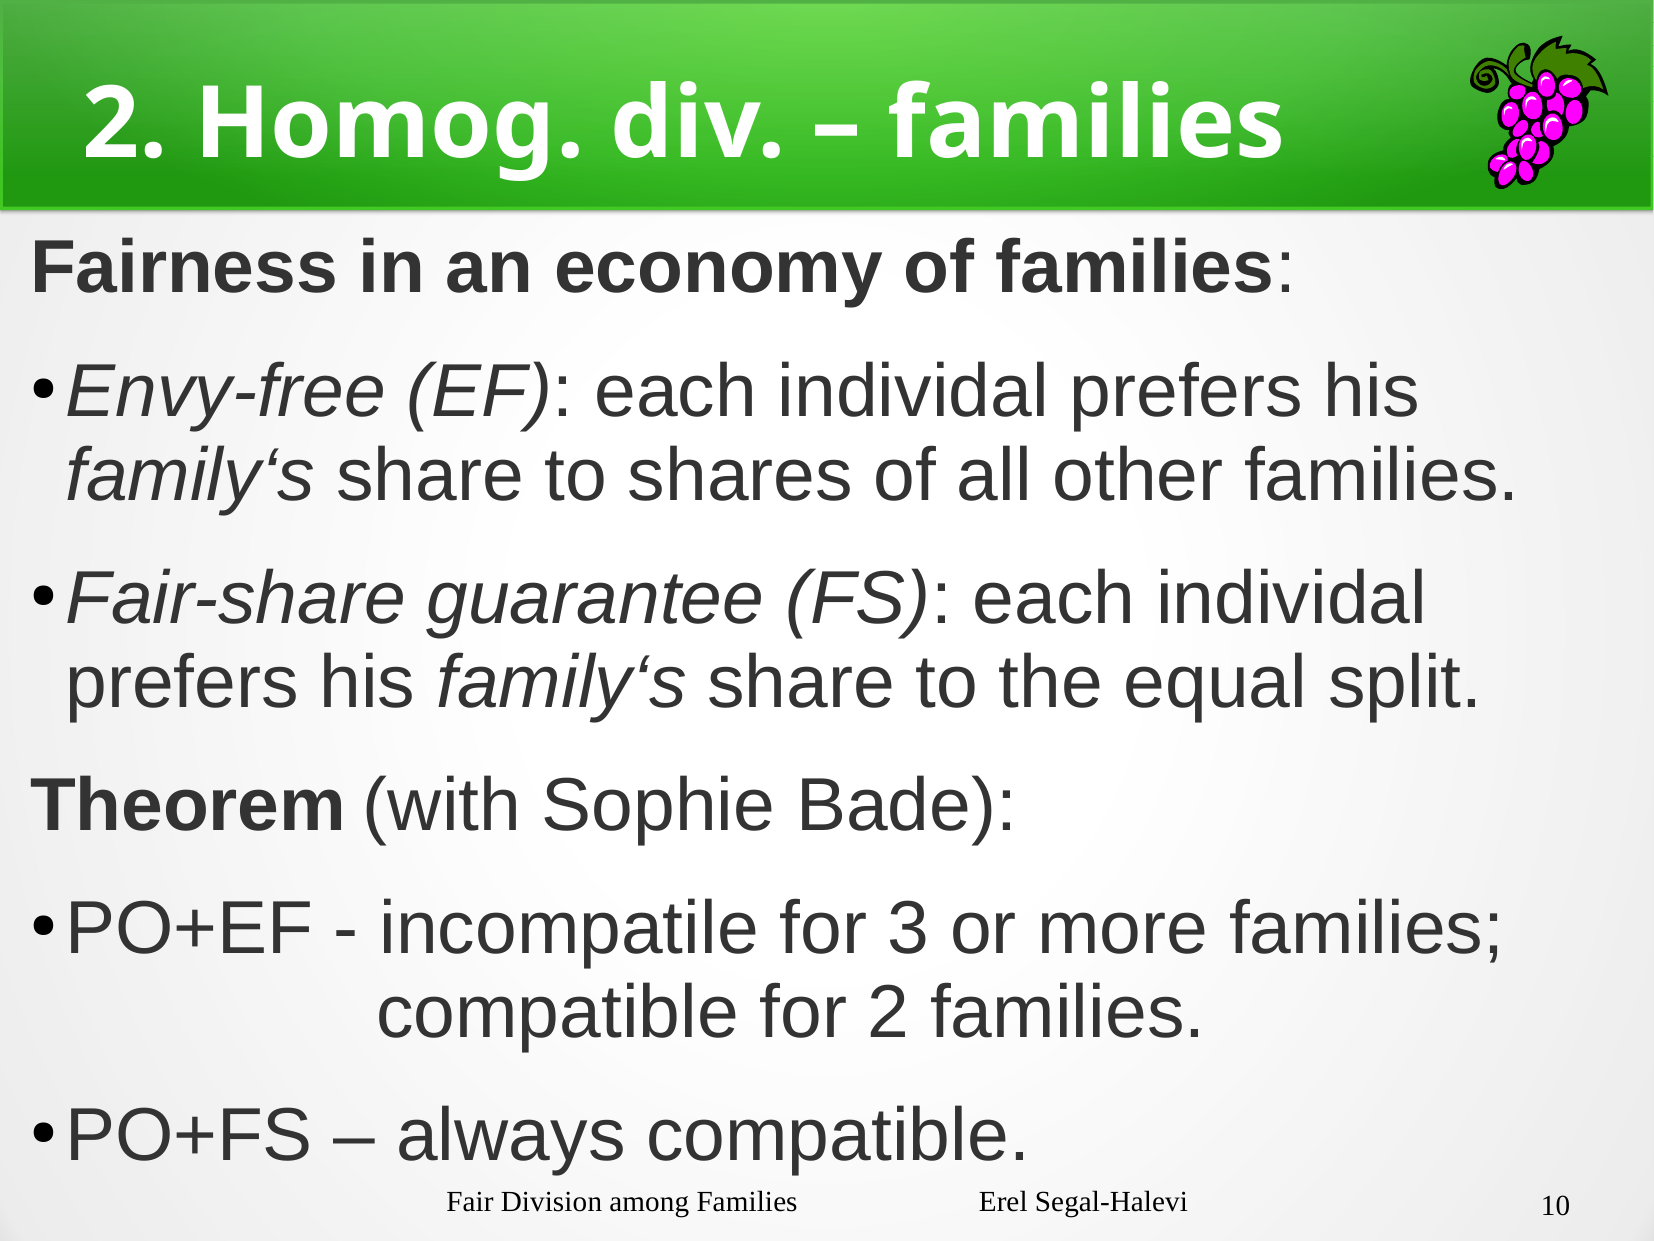

2. Homog. div. – families
# Fairness in an economy of families:
Envy-free (EF): each individal prefers his family‘s share to shares of all other families.
Fair-share guarantee (FS): each individal prefers his family‘s share to the equal split.
Theorem (with Sophie Bade):
PO+EF - incompatile for 3 or more families;
 compatible for 2 families.
PO+FS – always compatible.
Fair Division among Families Erel Segal-Halevi
10